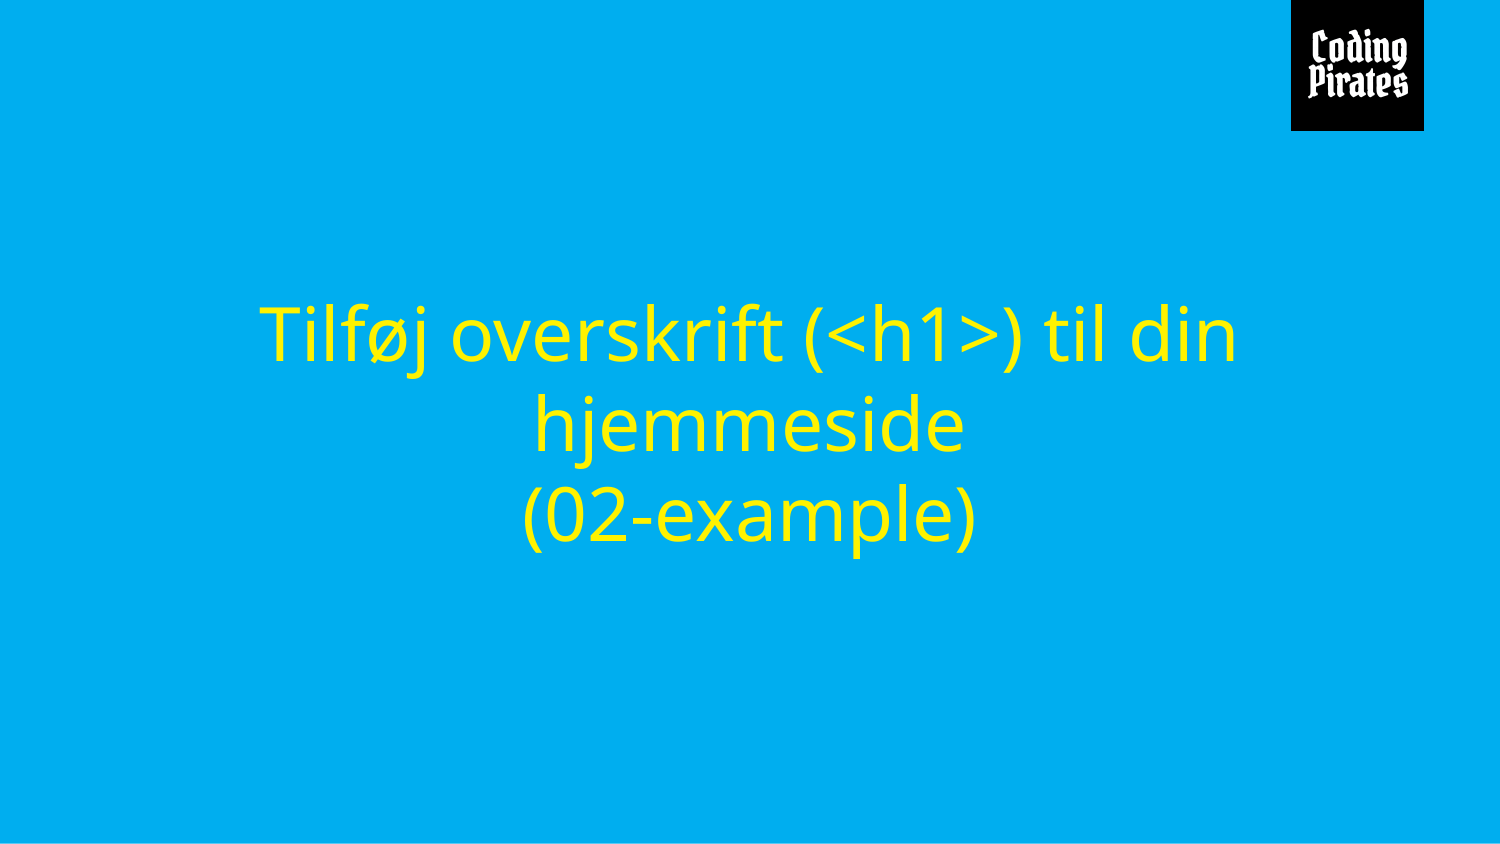

# Tilføj overskrift (<h1>) til din hjemmeside (02-example)